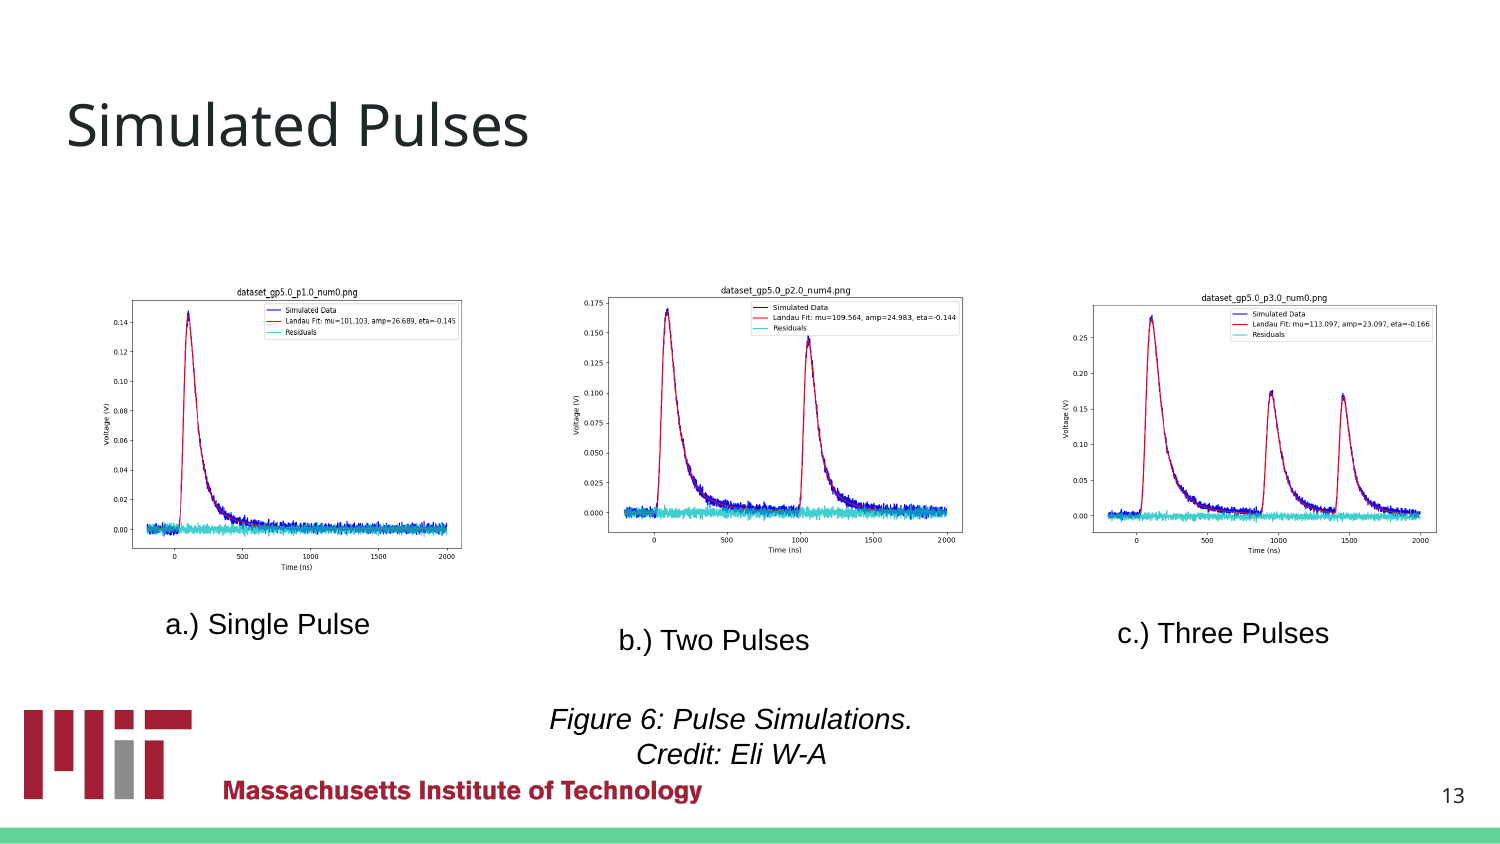

# Simulated Pulses
a.) Single Pulse
c.) Three Pulses
b.) Two Pulses
Figure 6: Pulse Simulations.
Credit: Eli W-A